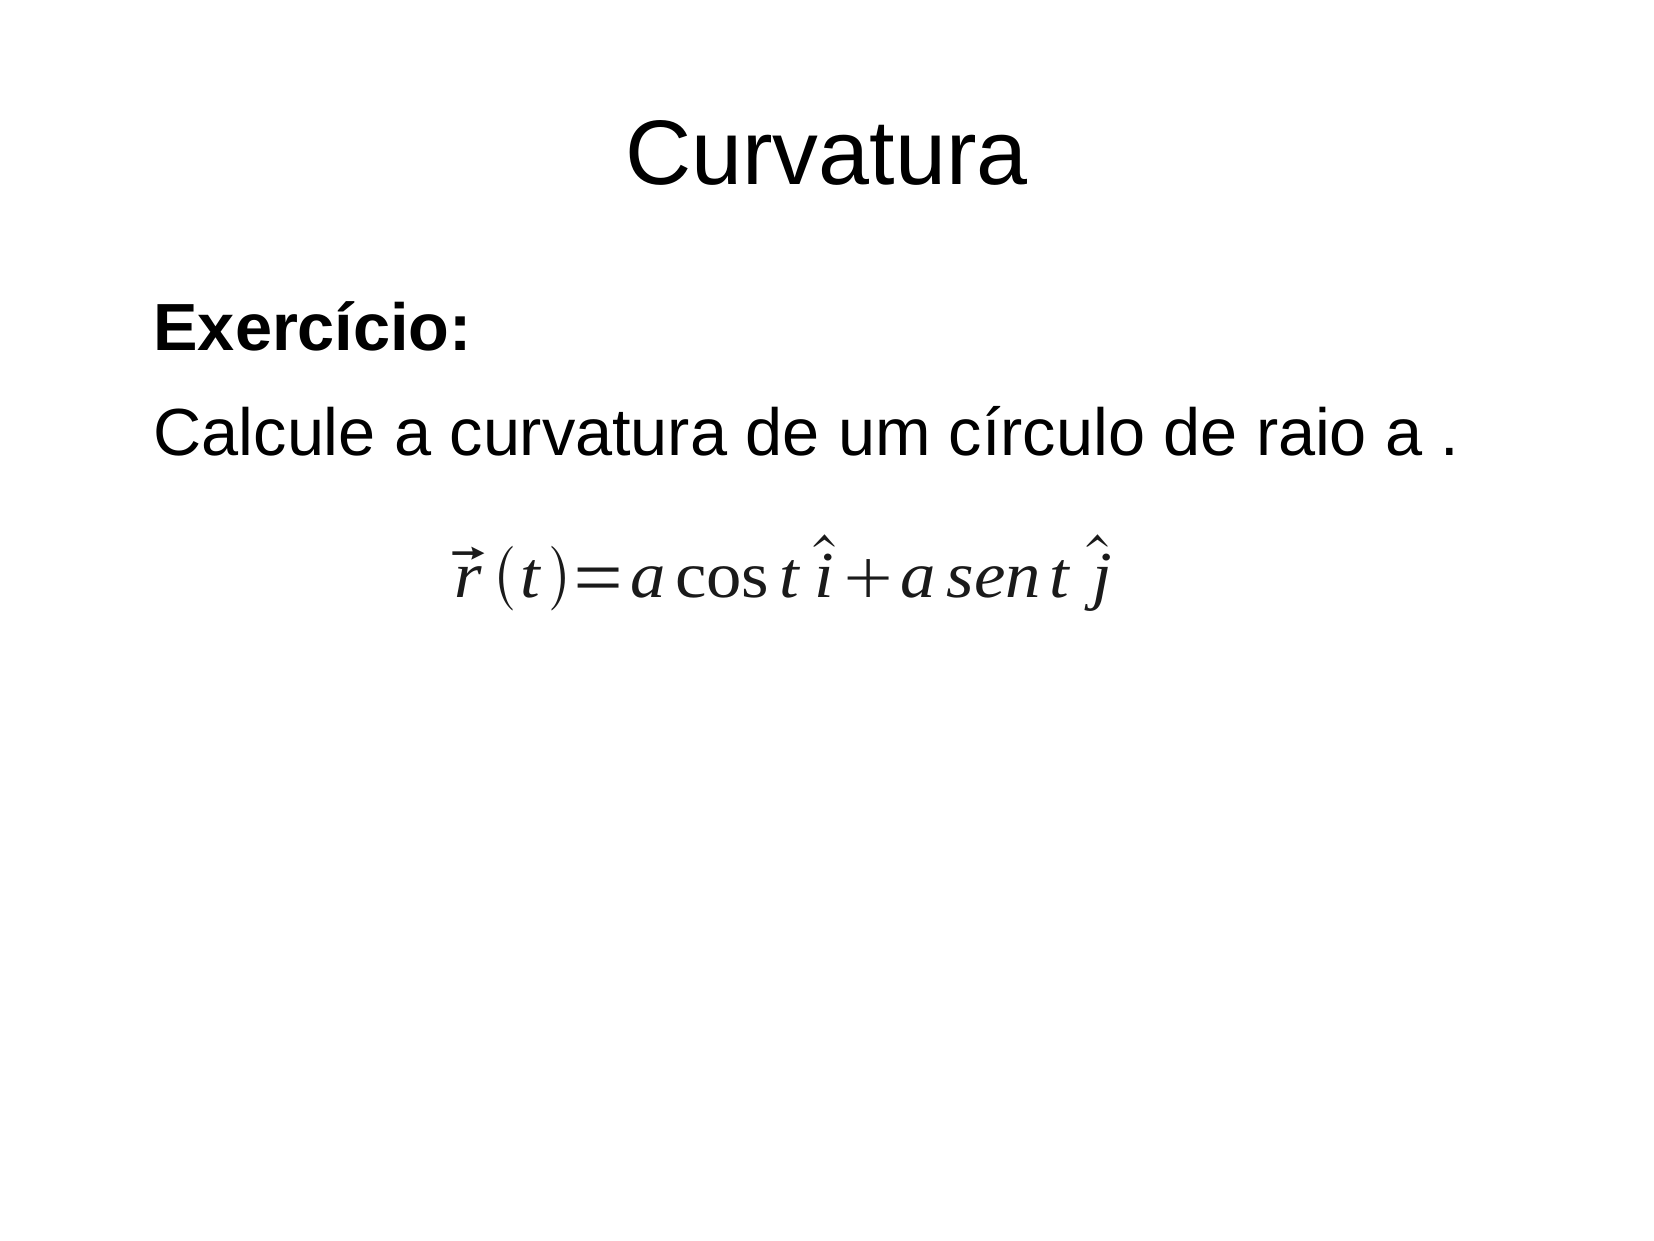

# Curvatura
Exercício:
Calcule a curvatura de um círculo de raio a .